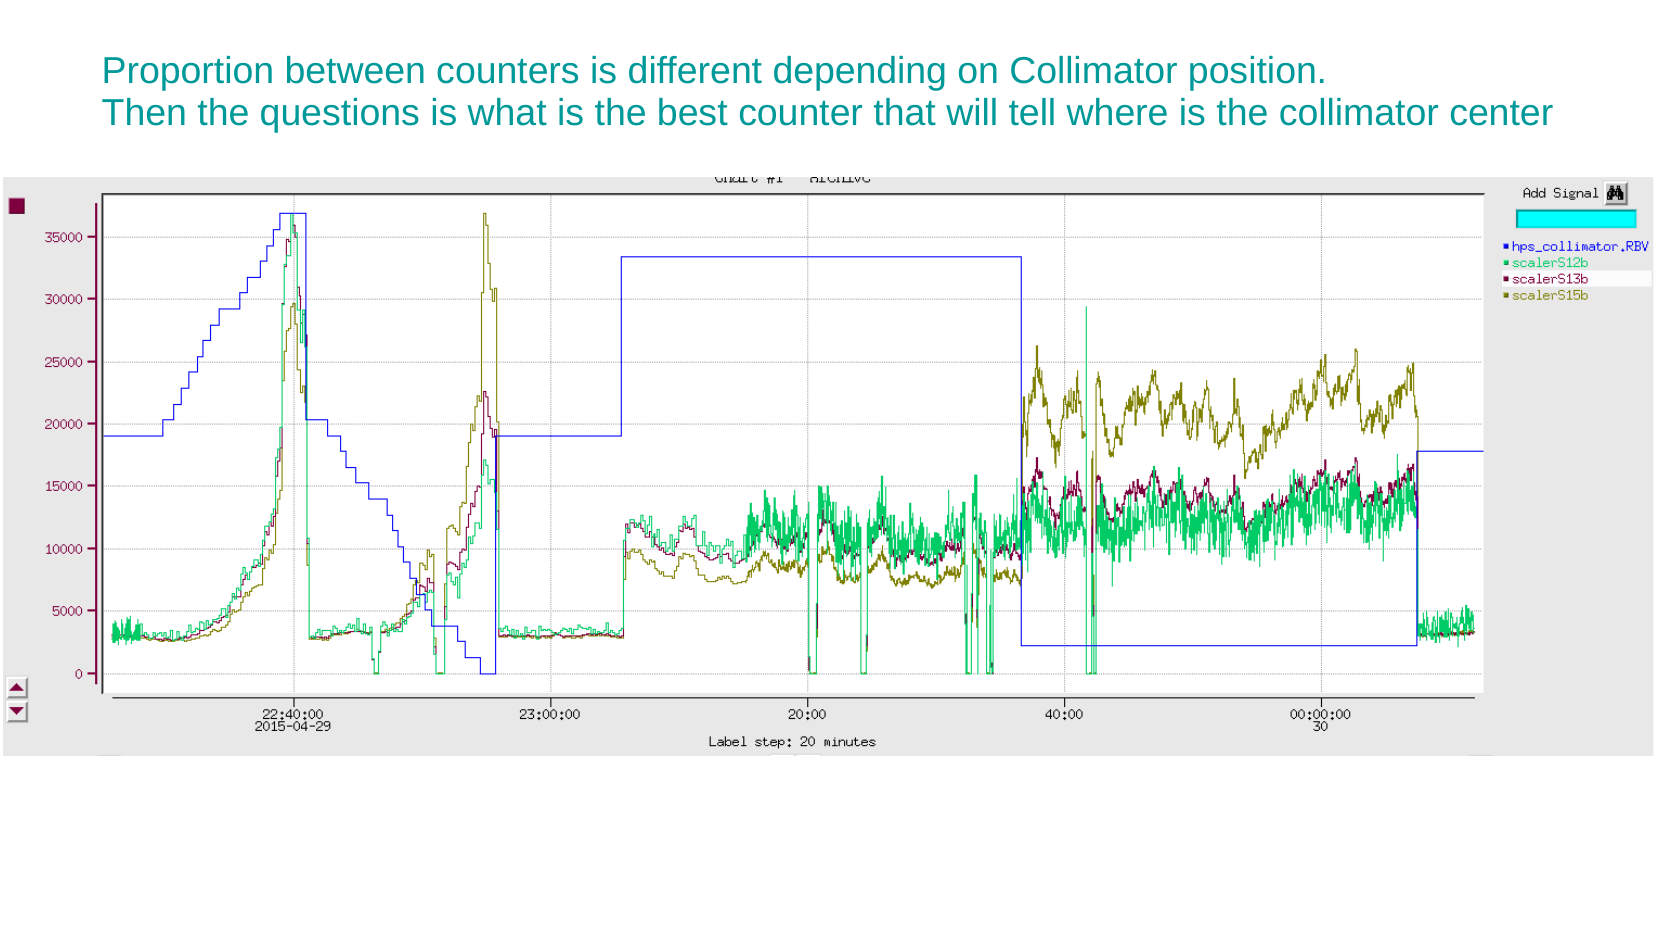

Proportion between counters is different depending on Collimator position.
Then the questions is what is the best counter that will tell where is the collimator center